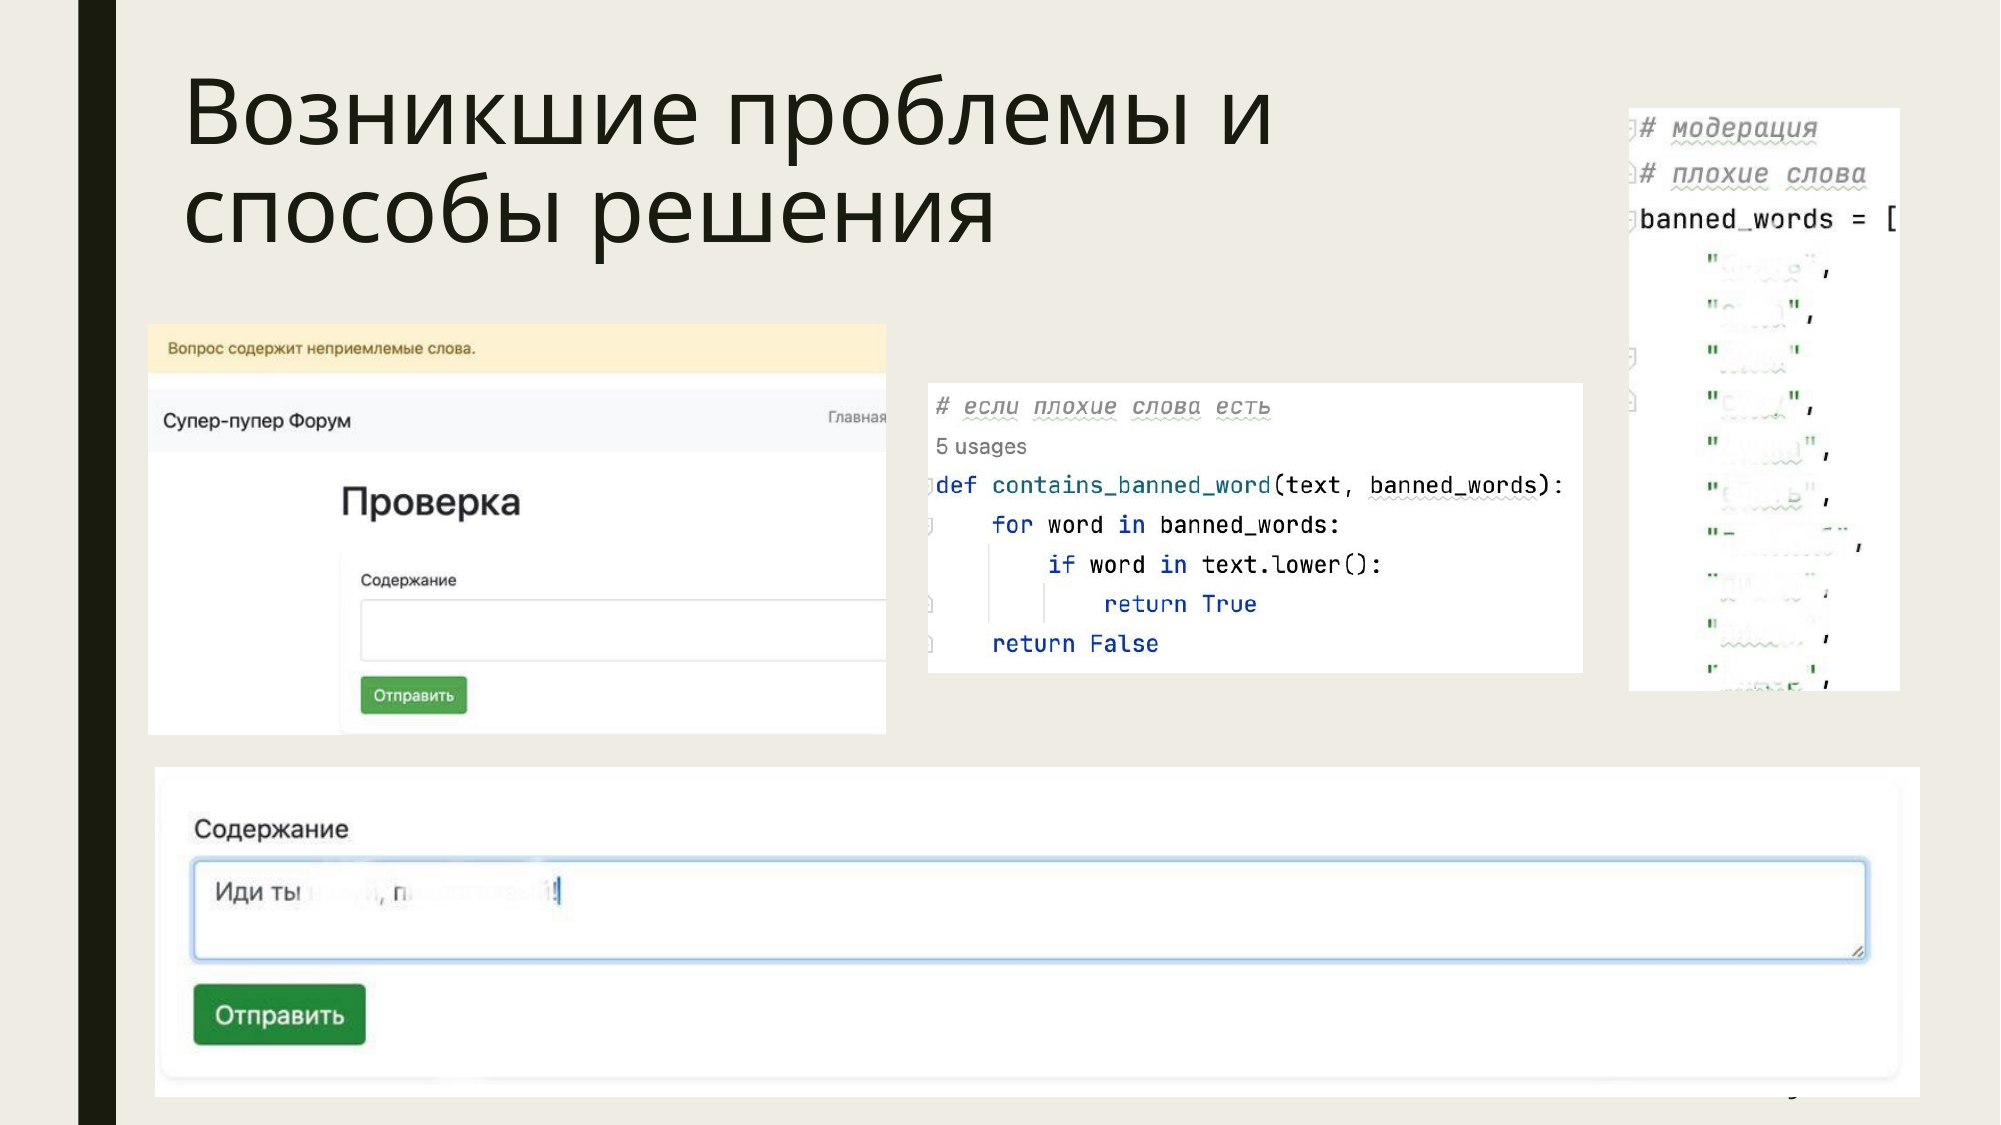

# Возникшие проблемы и способы решения
9